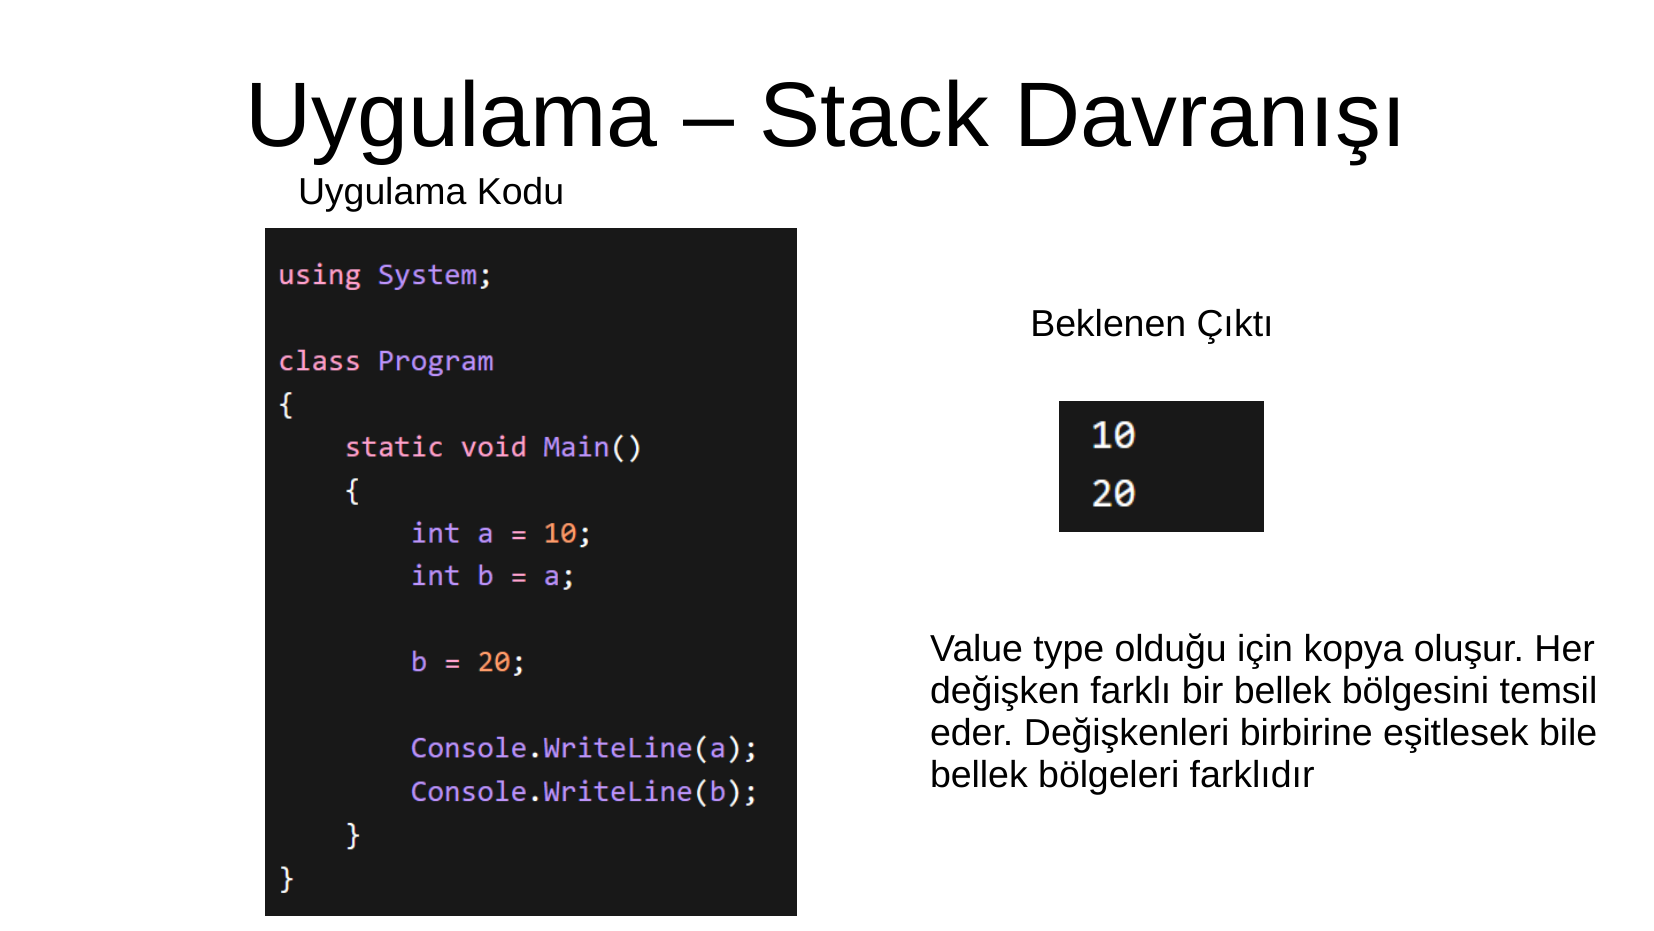

# Uygulama – Stack Davranışı
Uygulama Kodu
Beklenen Çıktı
Value type olduğu için kopya oluşur. Her değişken farklı bir bellek bölgesini temsil eder. Değişkenleri birbirine eşitlesek bile bellek bölgeleri farklıdır